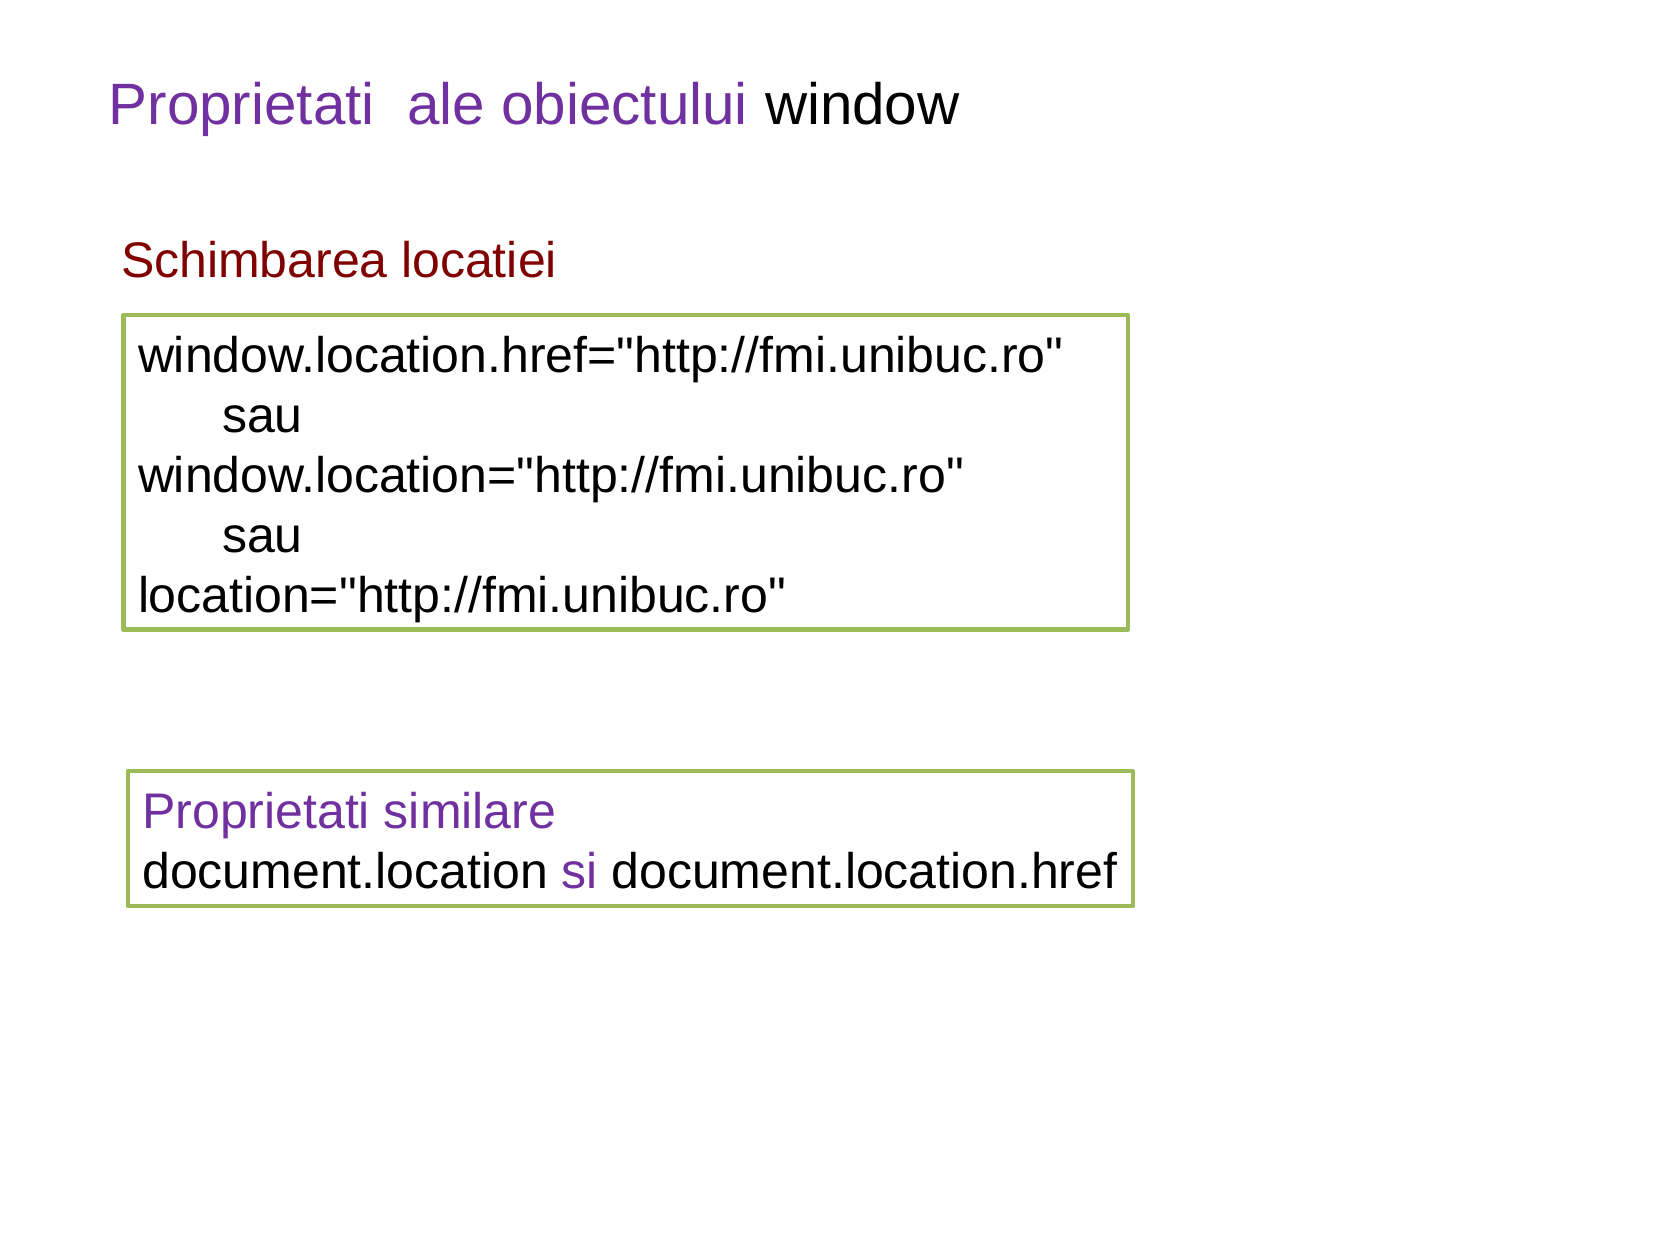

Proprietati ale obiectului window
Schimbarea locatiei
window.location.href="http://fmi.unibuc.ro"
 sau
window.location="http://fmi.unibuc.ro"
 sau
location="http://fmi.unibuc.ro"
Proprietati similare
document.location si document.location.href